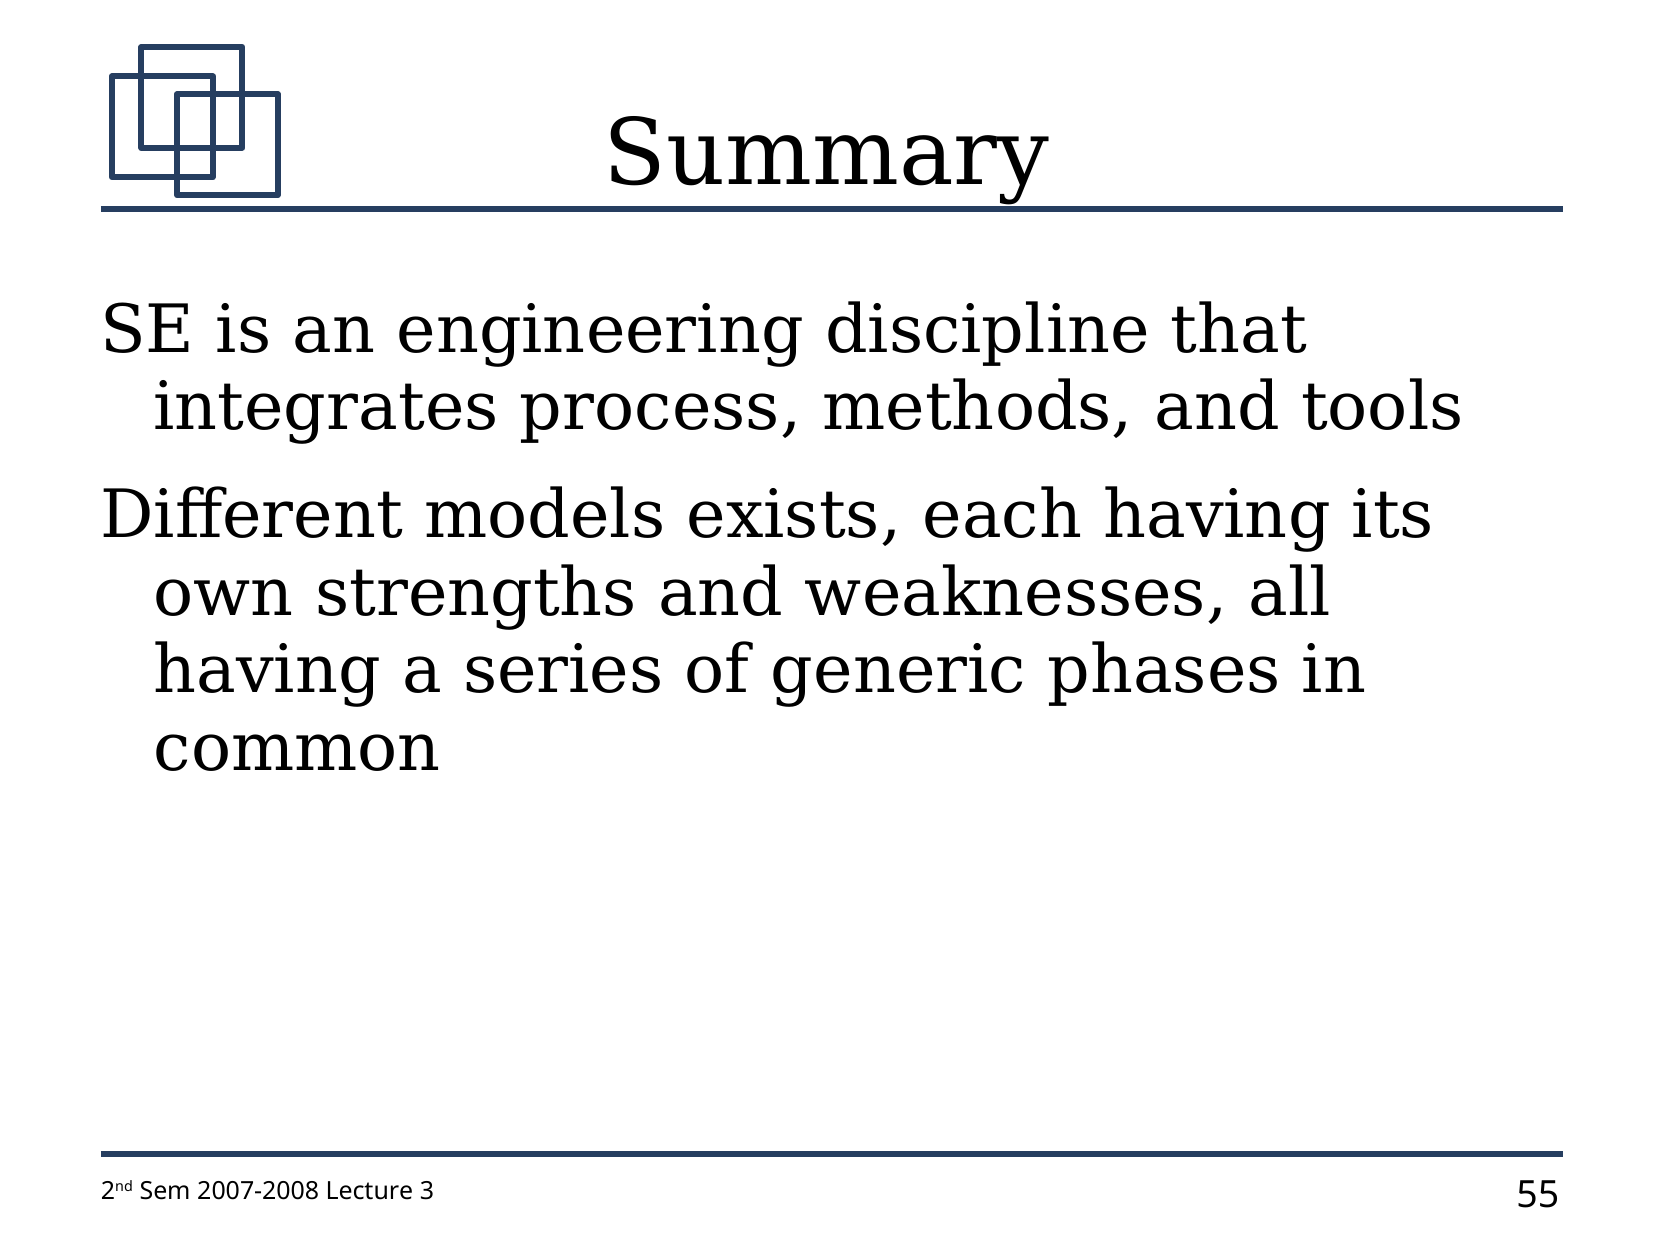

# Summary
SE is an engineering discipline that integrates process, methods, and tools
Different models exists, each having its own strengths and weaknesses, all having a series of generic phases in common